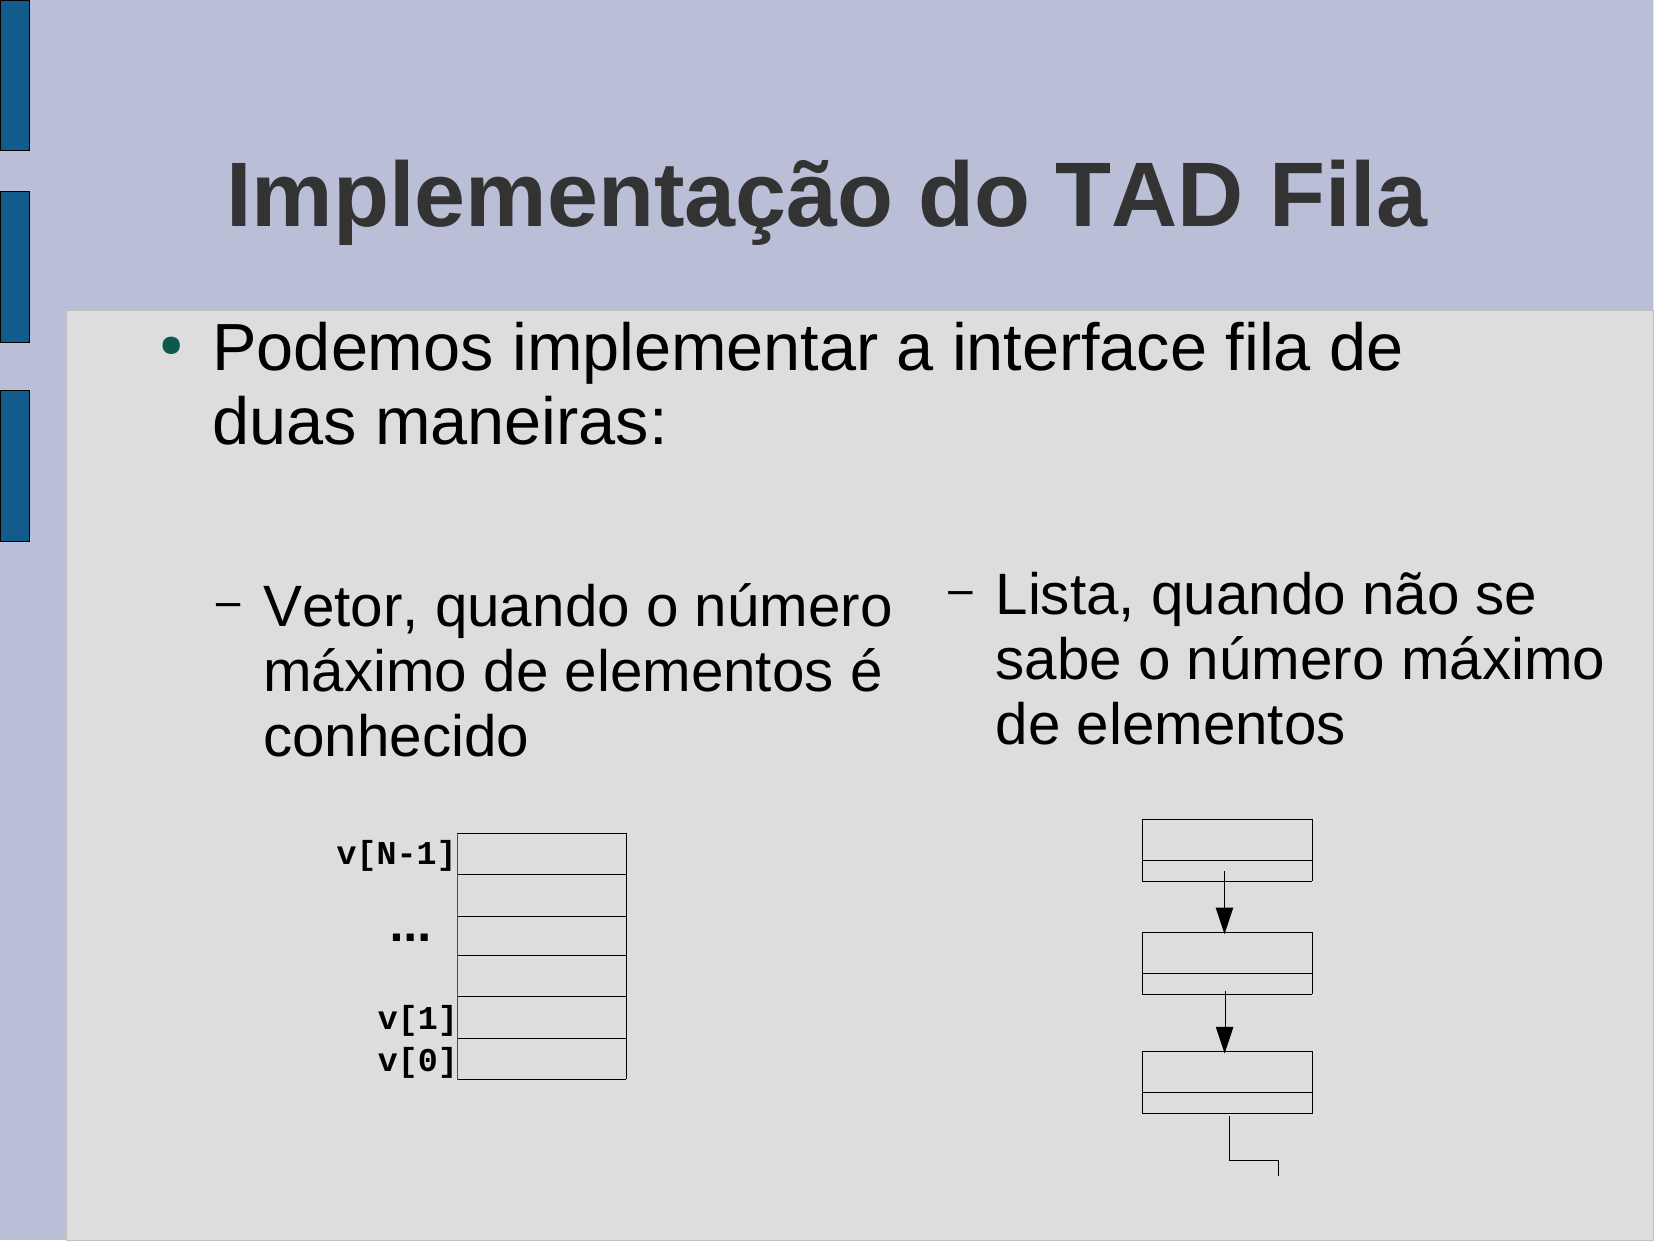

# Implementação do TAD Fila
Podemos implementar a interface fila de duas maneiras:
Vetor, quando o número máximo de elementos é conhecido
Lista, quando não se sabe o número máximo de elementos
v[N-1]
...
v[1]
v[0]